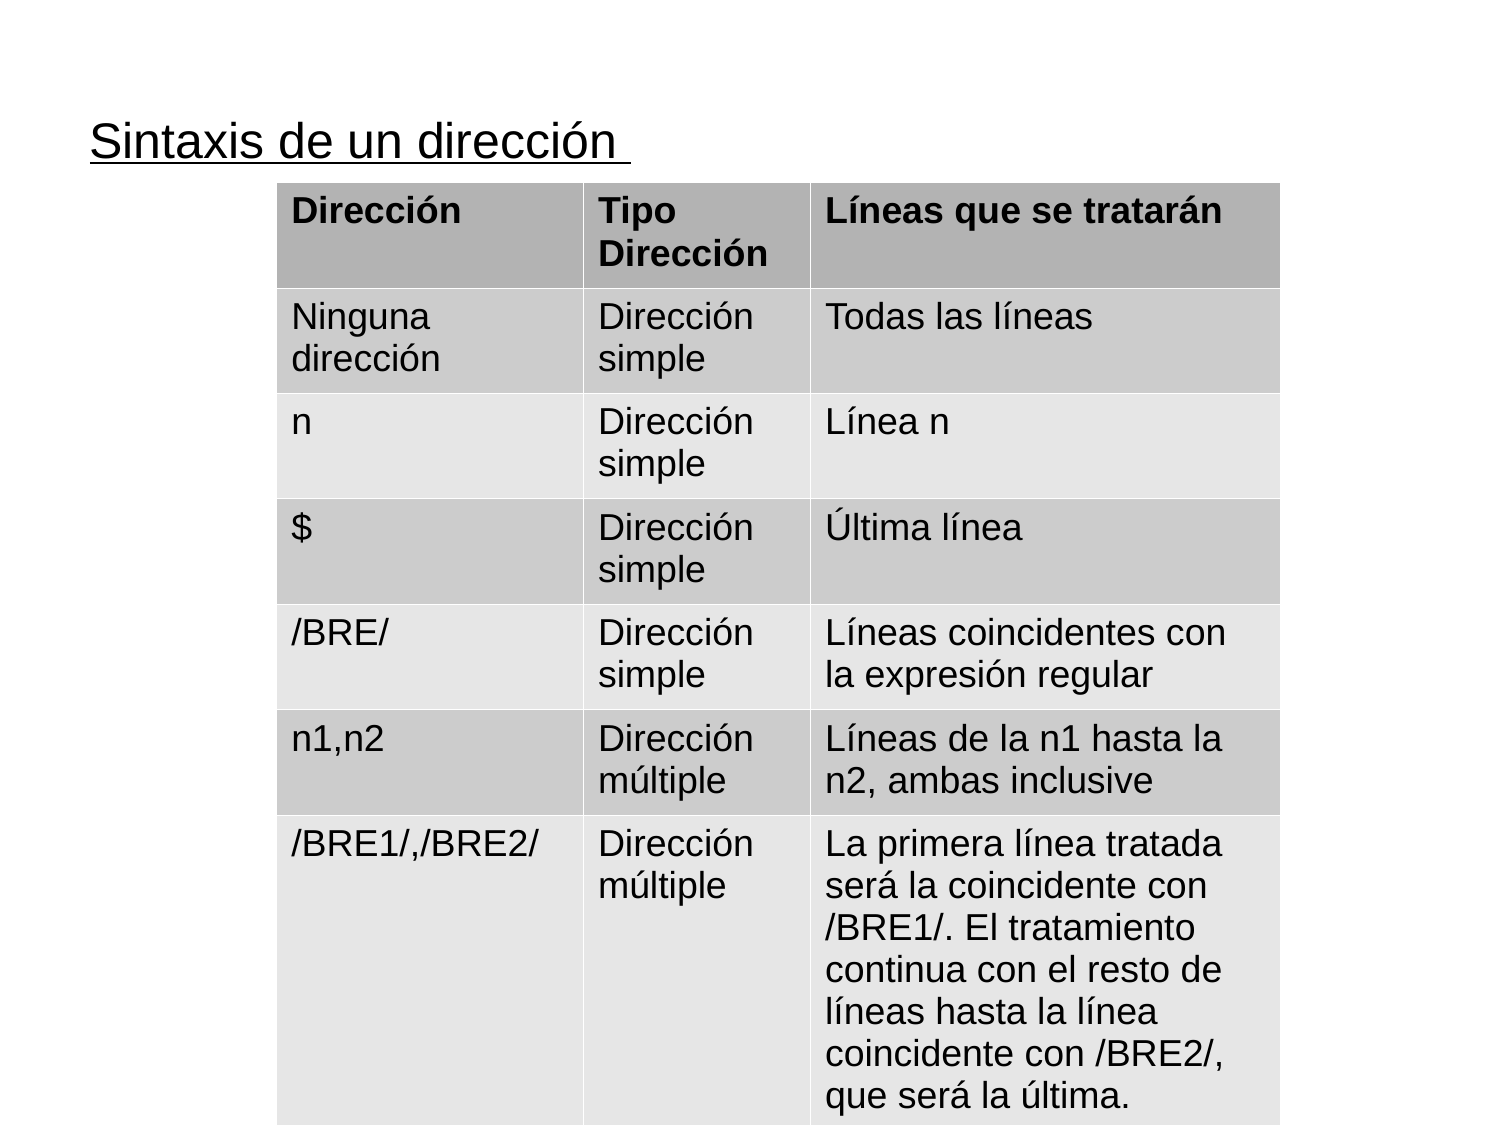

# Sintaxis de un dirección
| Dirección | Tipo Dirección | Líneas que se tratarán |
| --- | --- | --- |
| Ninguna dirección | Dirección simple | Todas las líneas |
| n | Dirección simple | Línea n |
| $ | Dirección simple | Última línea |
| /BRE/ | Dirección simple | Líneas coincidentes con la expresión regular |
| n1,n2 | Dirección múltiple | Líneas de la n1 hasta la n2, ambas inclusive |
| /BRE1/,/BRE2/ | Dirección múltiple | La primera línea tratada será la coincidente con /BRE1/. El tratamiento continua con el resto de líneas hasta la línea coincidente con /BRE2/, que será la última. |